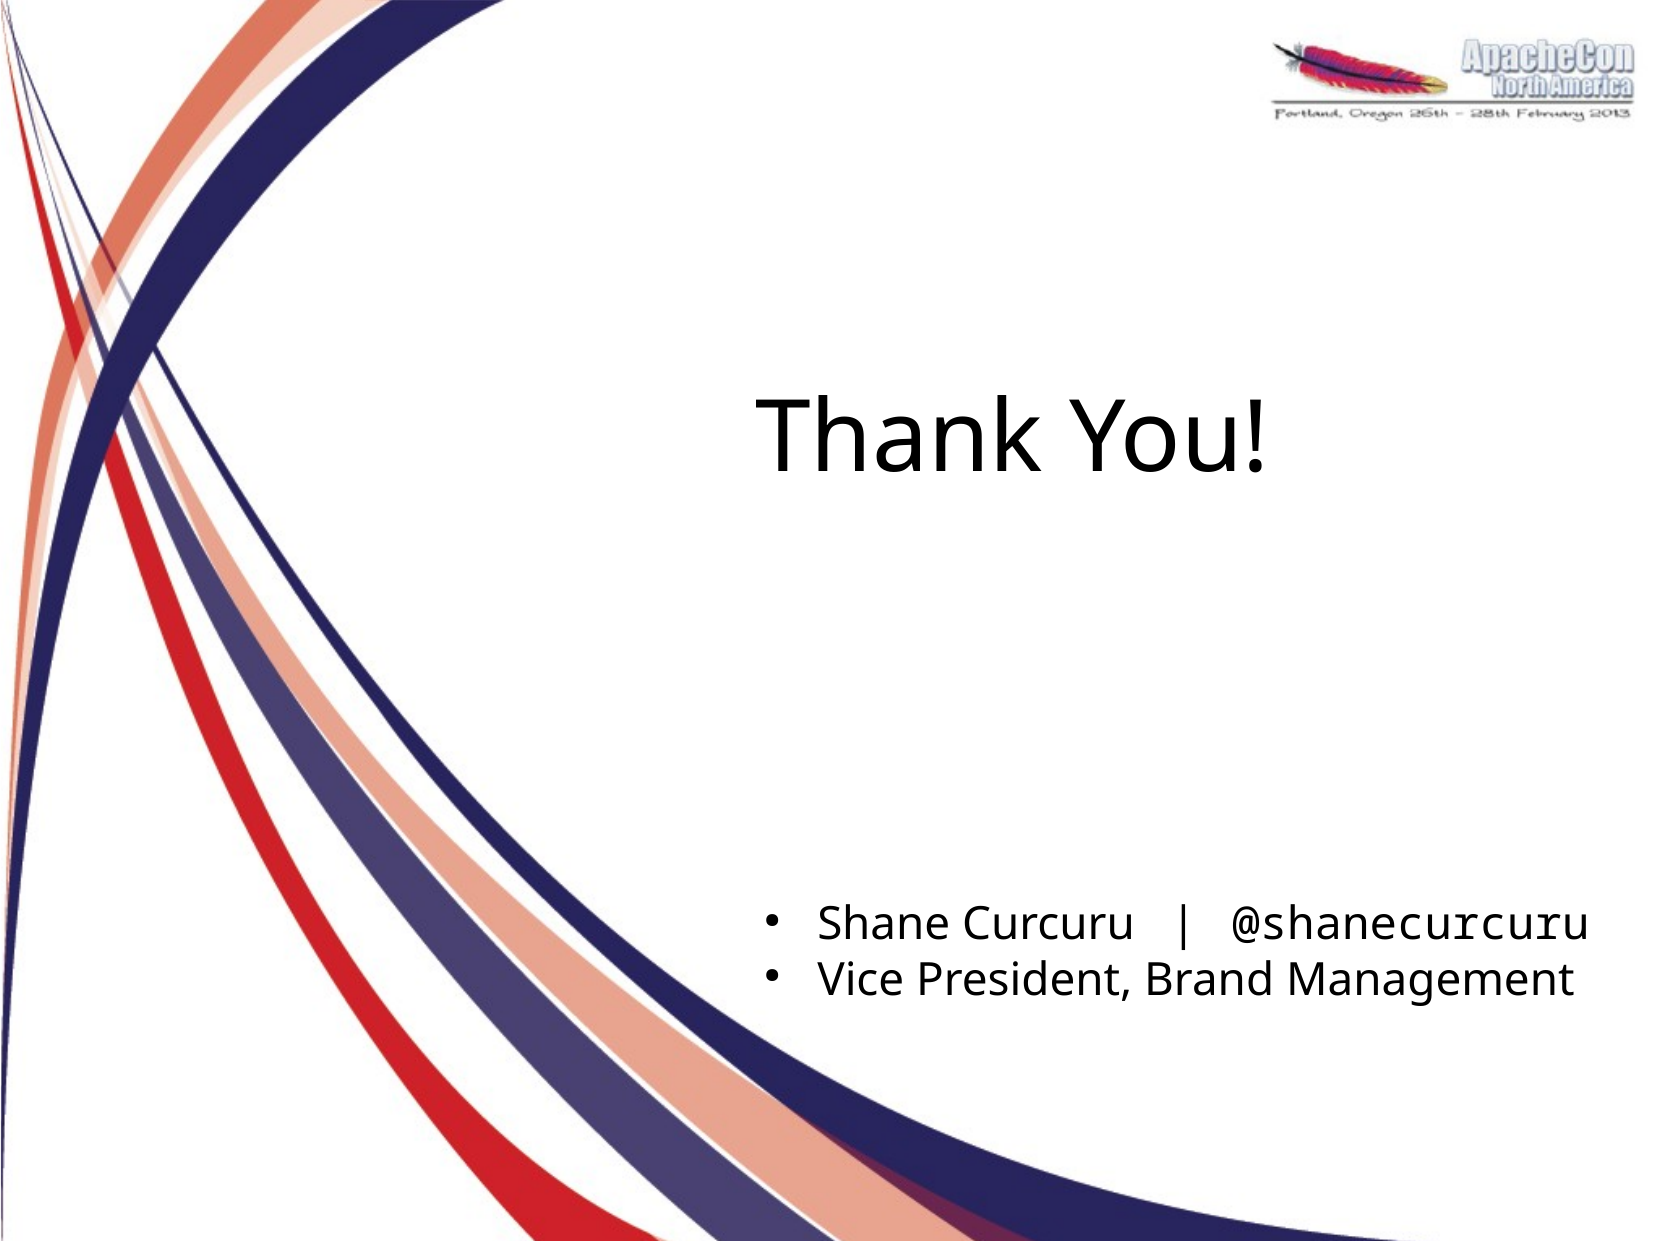

# Thank You!
Shane Curcuru | @shanecurcuru
Vice President, Brand Management